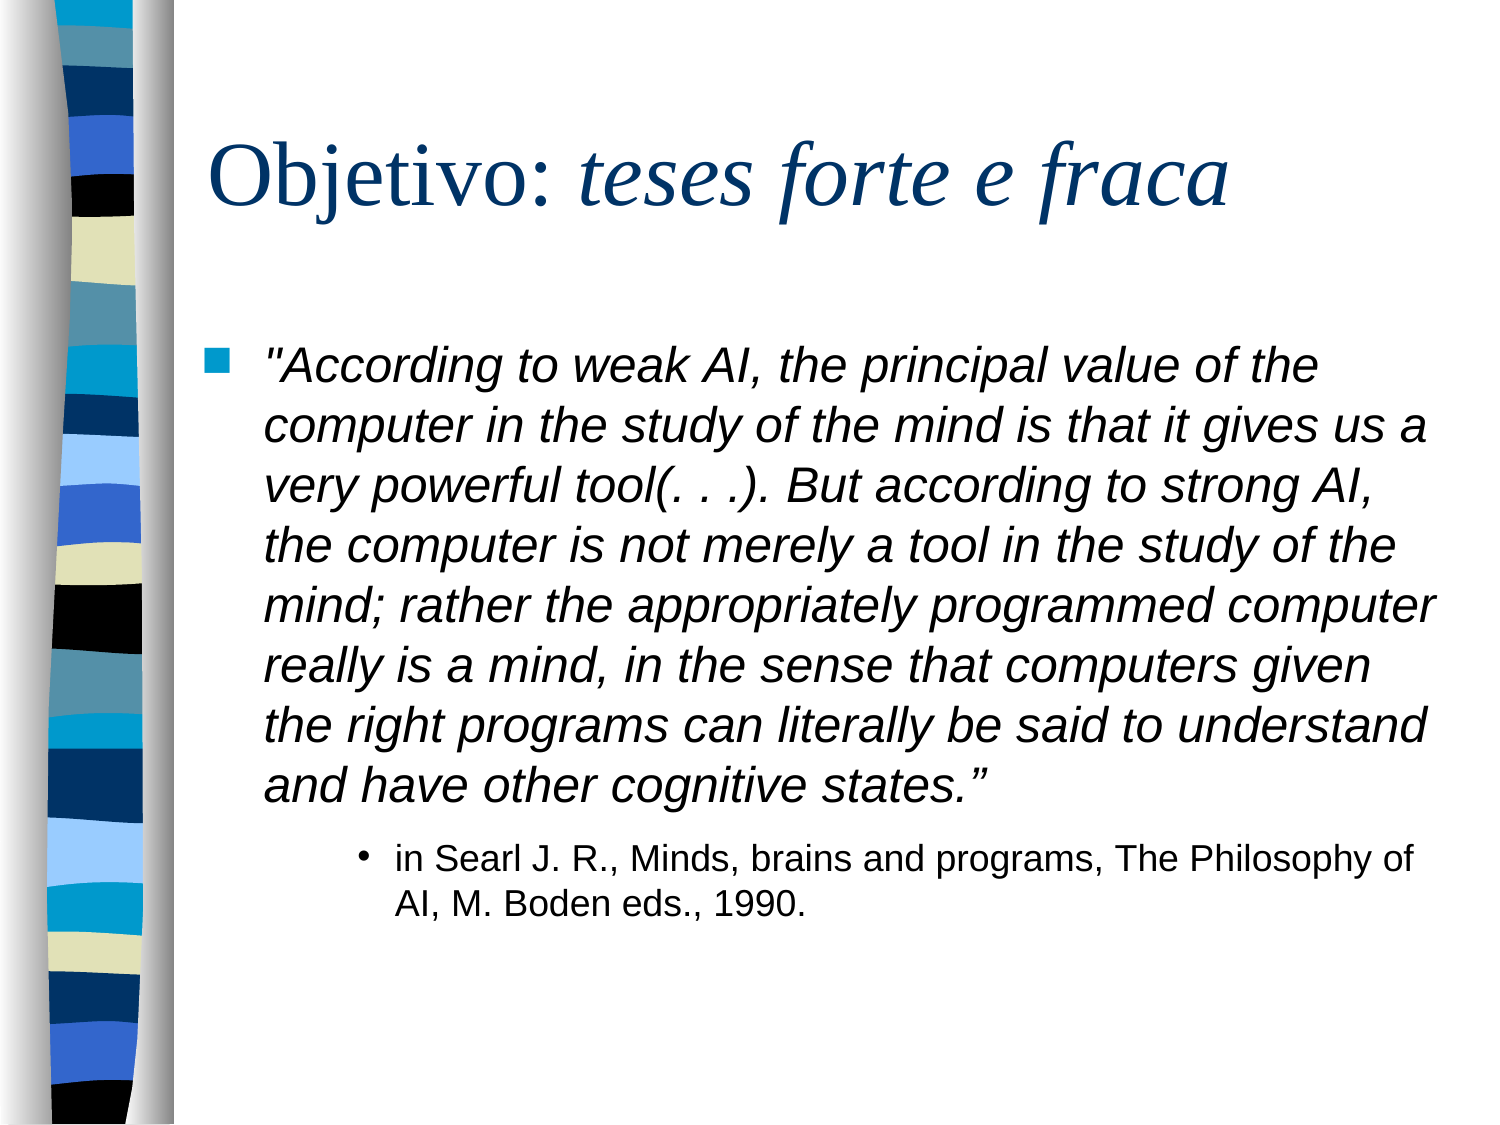

# Objetivo: teses forte e fraca
"According to weak AI, the principal value of the computer in the study of the mind is that it gives us a very powerful tool(. . .). But according to strong AI, the computer is not merely a tool in the study of the mind; rather the appropriately programmed computer really is a mind, in the sense that computers given the right programs can literally be said to understand and have other cognitive states.”
in Searl J. R., Minds, brains and programs, The Philosophy of AI, M. Boden eds., 1990.